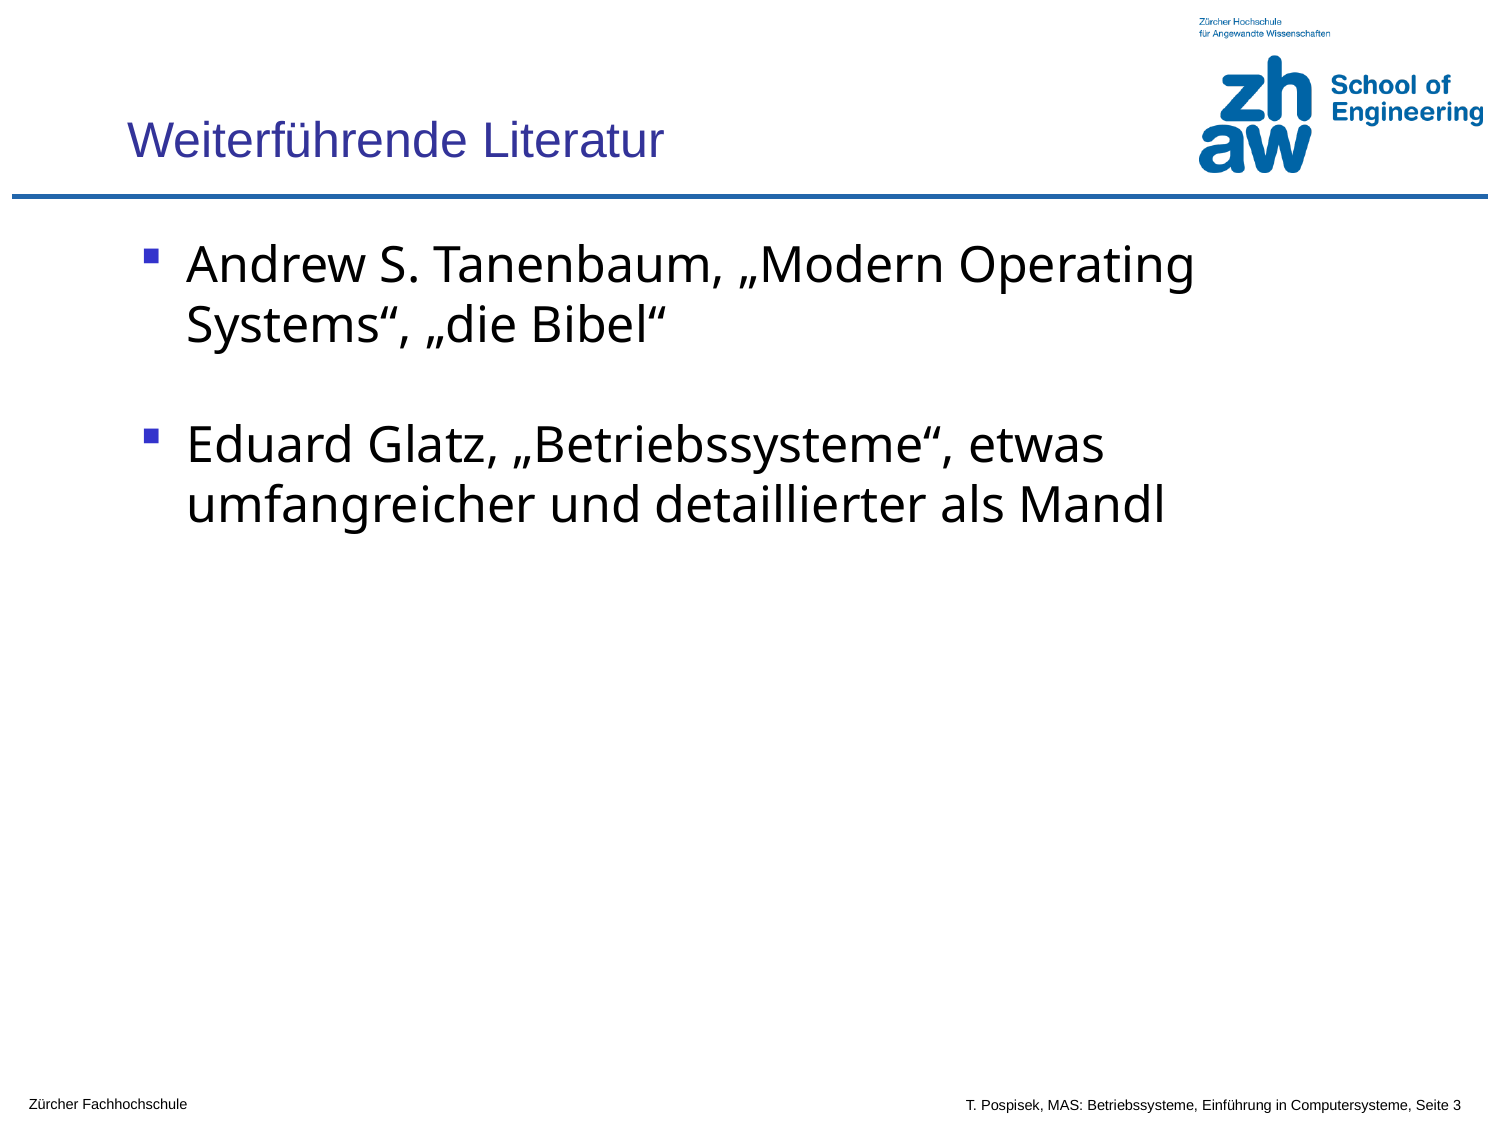

# Weiterführende Literatur
Andrew S. Tanenbaum, „Modern Operating Systems“, „die Bibel“
Eduard Glatz, „Betriebssysteme“, etwas umfangreicher und detaillierter als Mandl